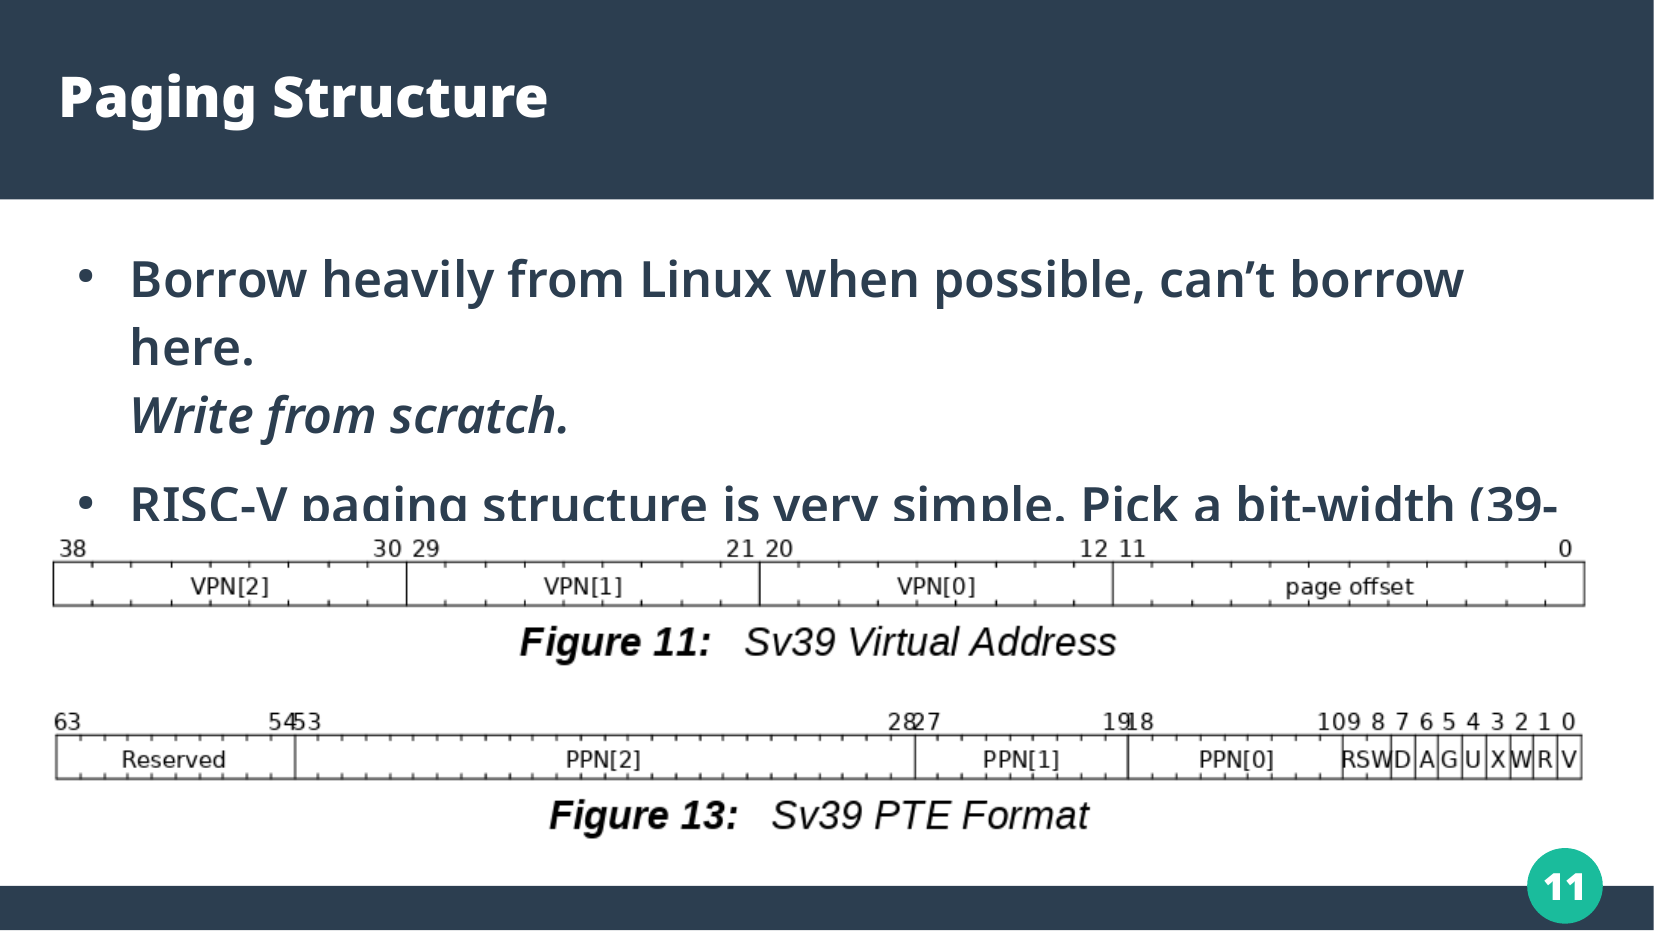

# Paging Structure
Borrow heavily from Linux when possible, can’t borrow here.
Write from scratch.
RISC-V paging structure is very simple. Pick a bit-width (39-bits here) and here’s your format. From the Unmatched manual: